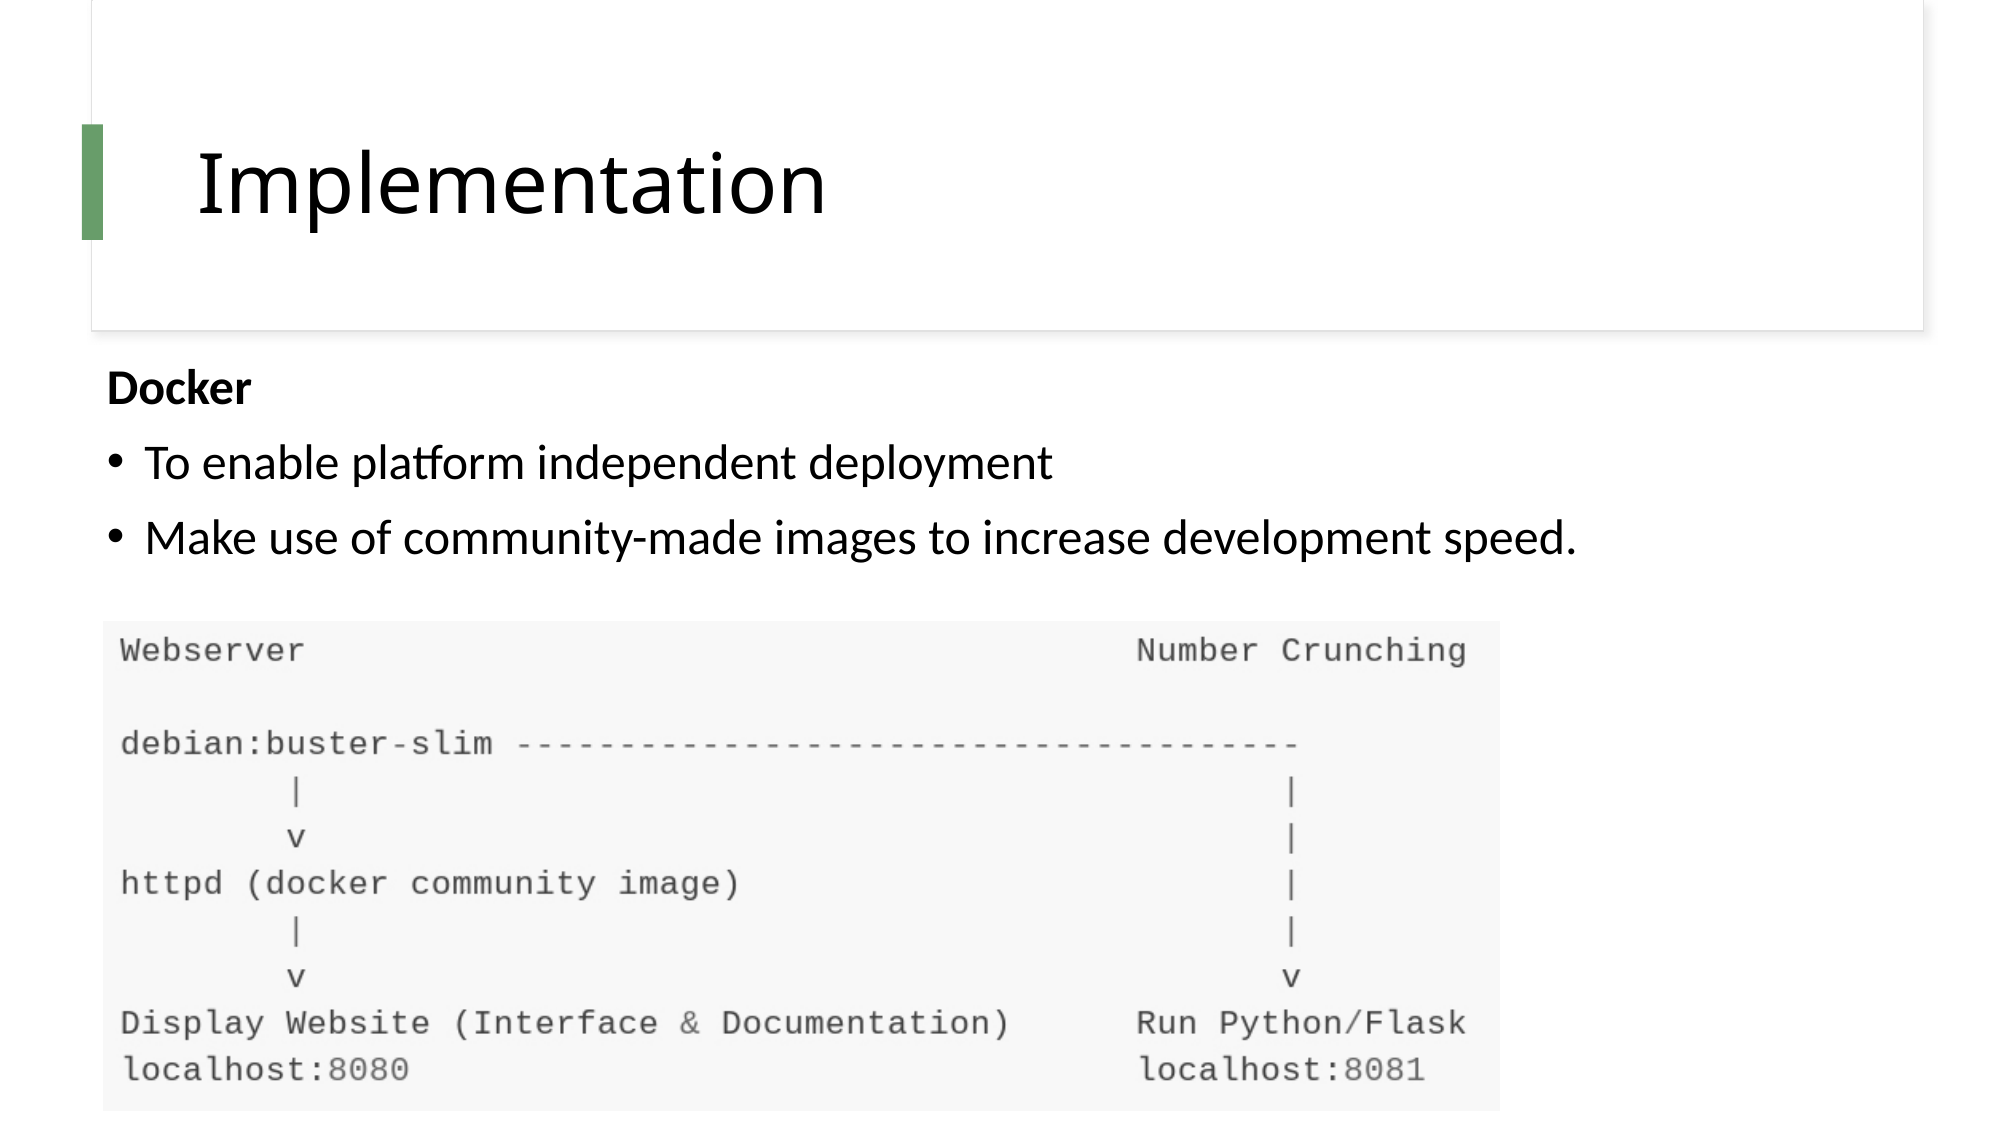

# Implementation
Docker
To enable platform independent deployment
Make use of community-made images to increase development speed.